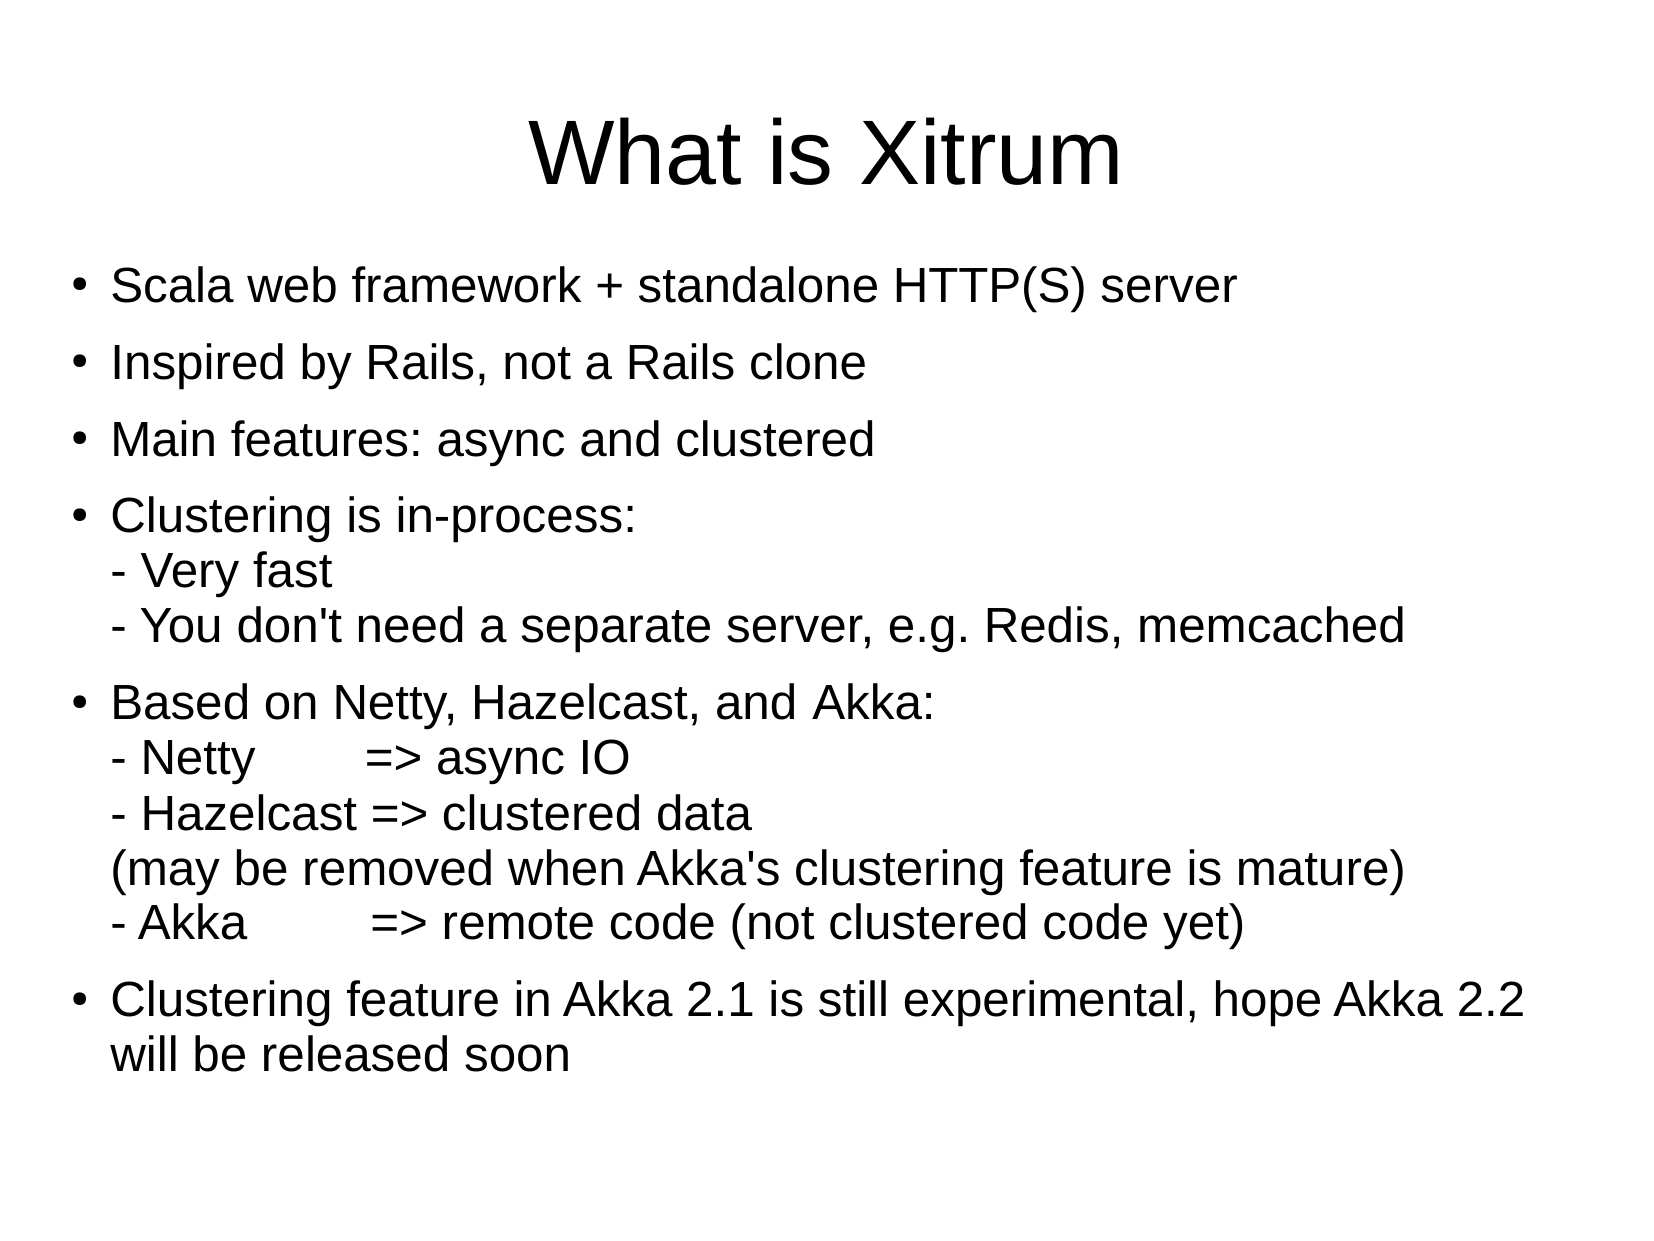

# What is Xitrum
Scala web framework + standalone HTTP(S) server
Inspired by Rails, not a Rails clone
Main features: async and clustered
Clustering is in-process:
- Very fast
- You don't need a separate server, e.g. Redis, memcached
Based on Netty, Hazelcast, and Akka:
- Netty => async IO
- Hazelcast => clustered data
(may be removed when Akka's clustering feature is mature)
- Akka => remote code (not clustered code yet)
Clustering feature in Akka 2.1 is still experimental, hope Akka 2.2 will be released soon